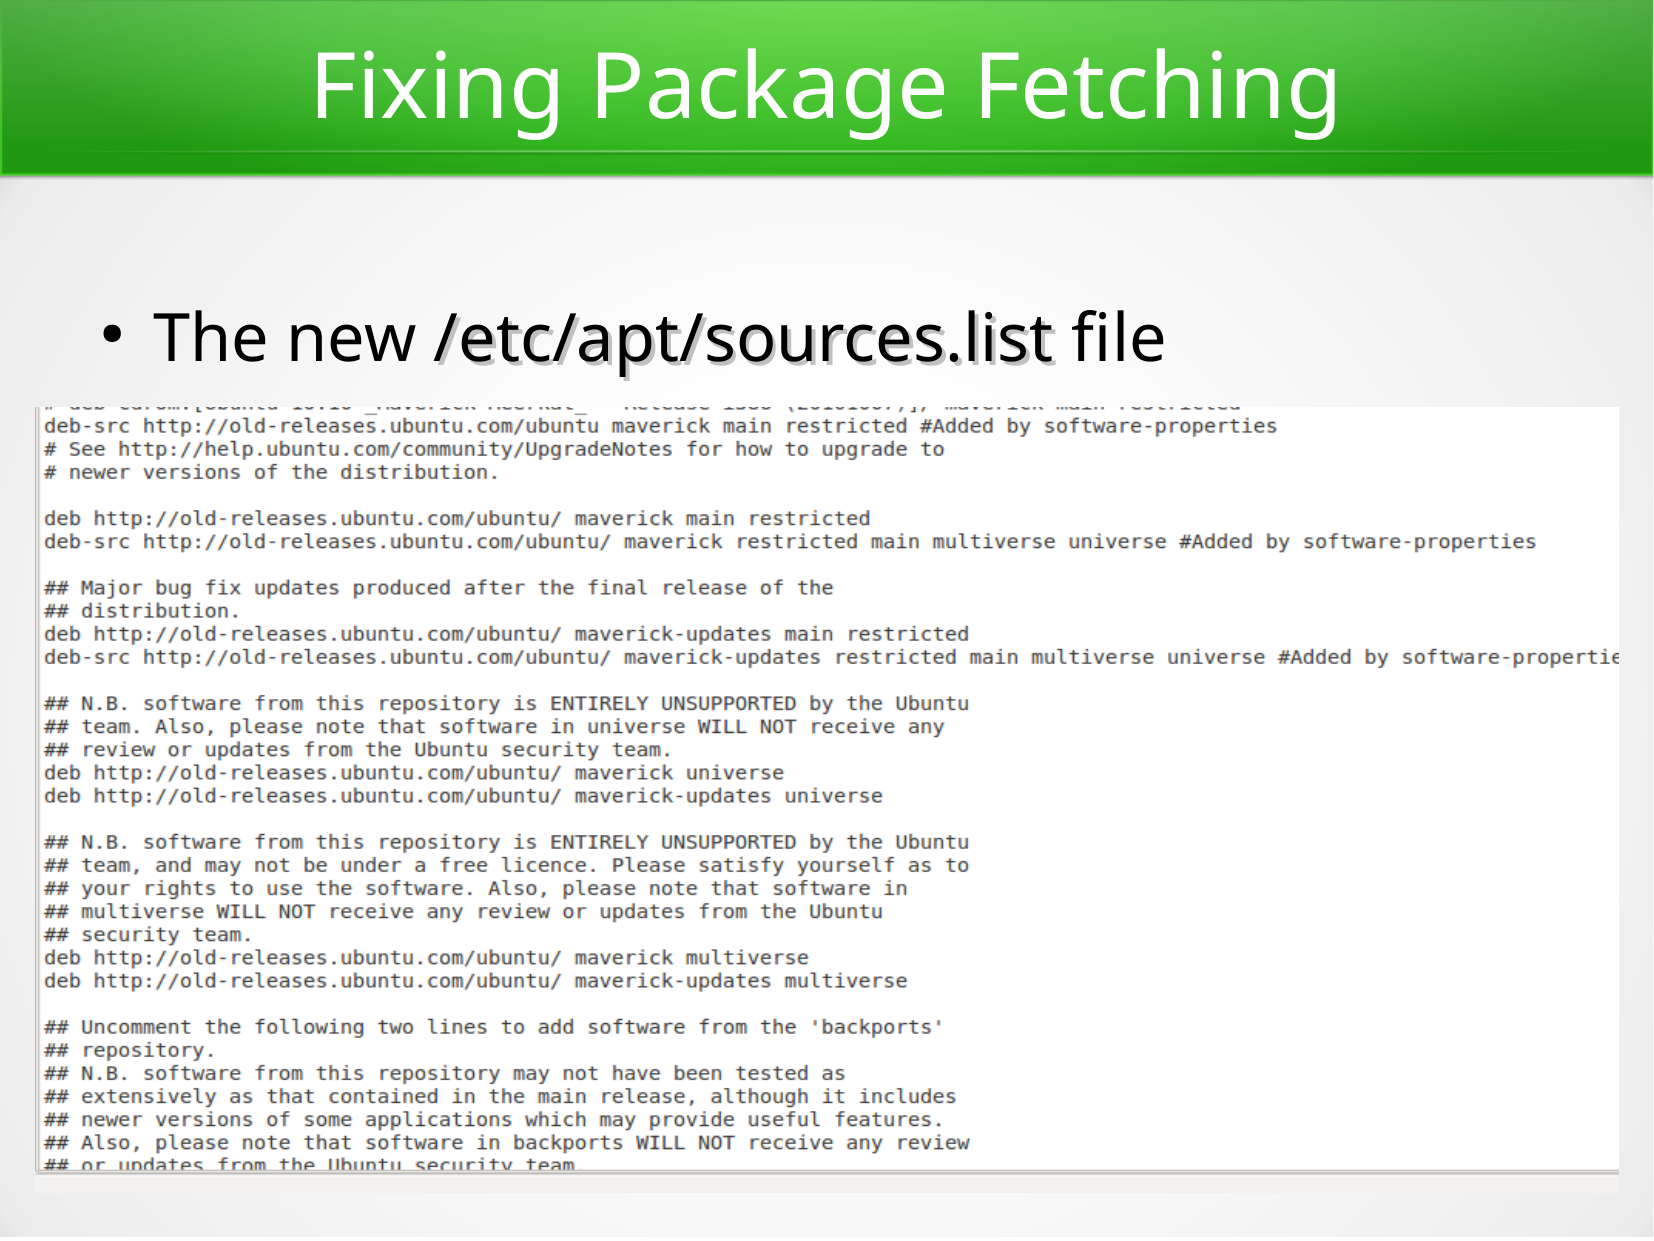

# Fixing Package Fetching
The new /etc/apt/sources.list file